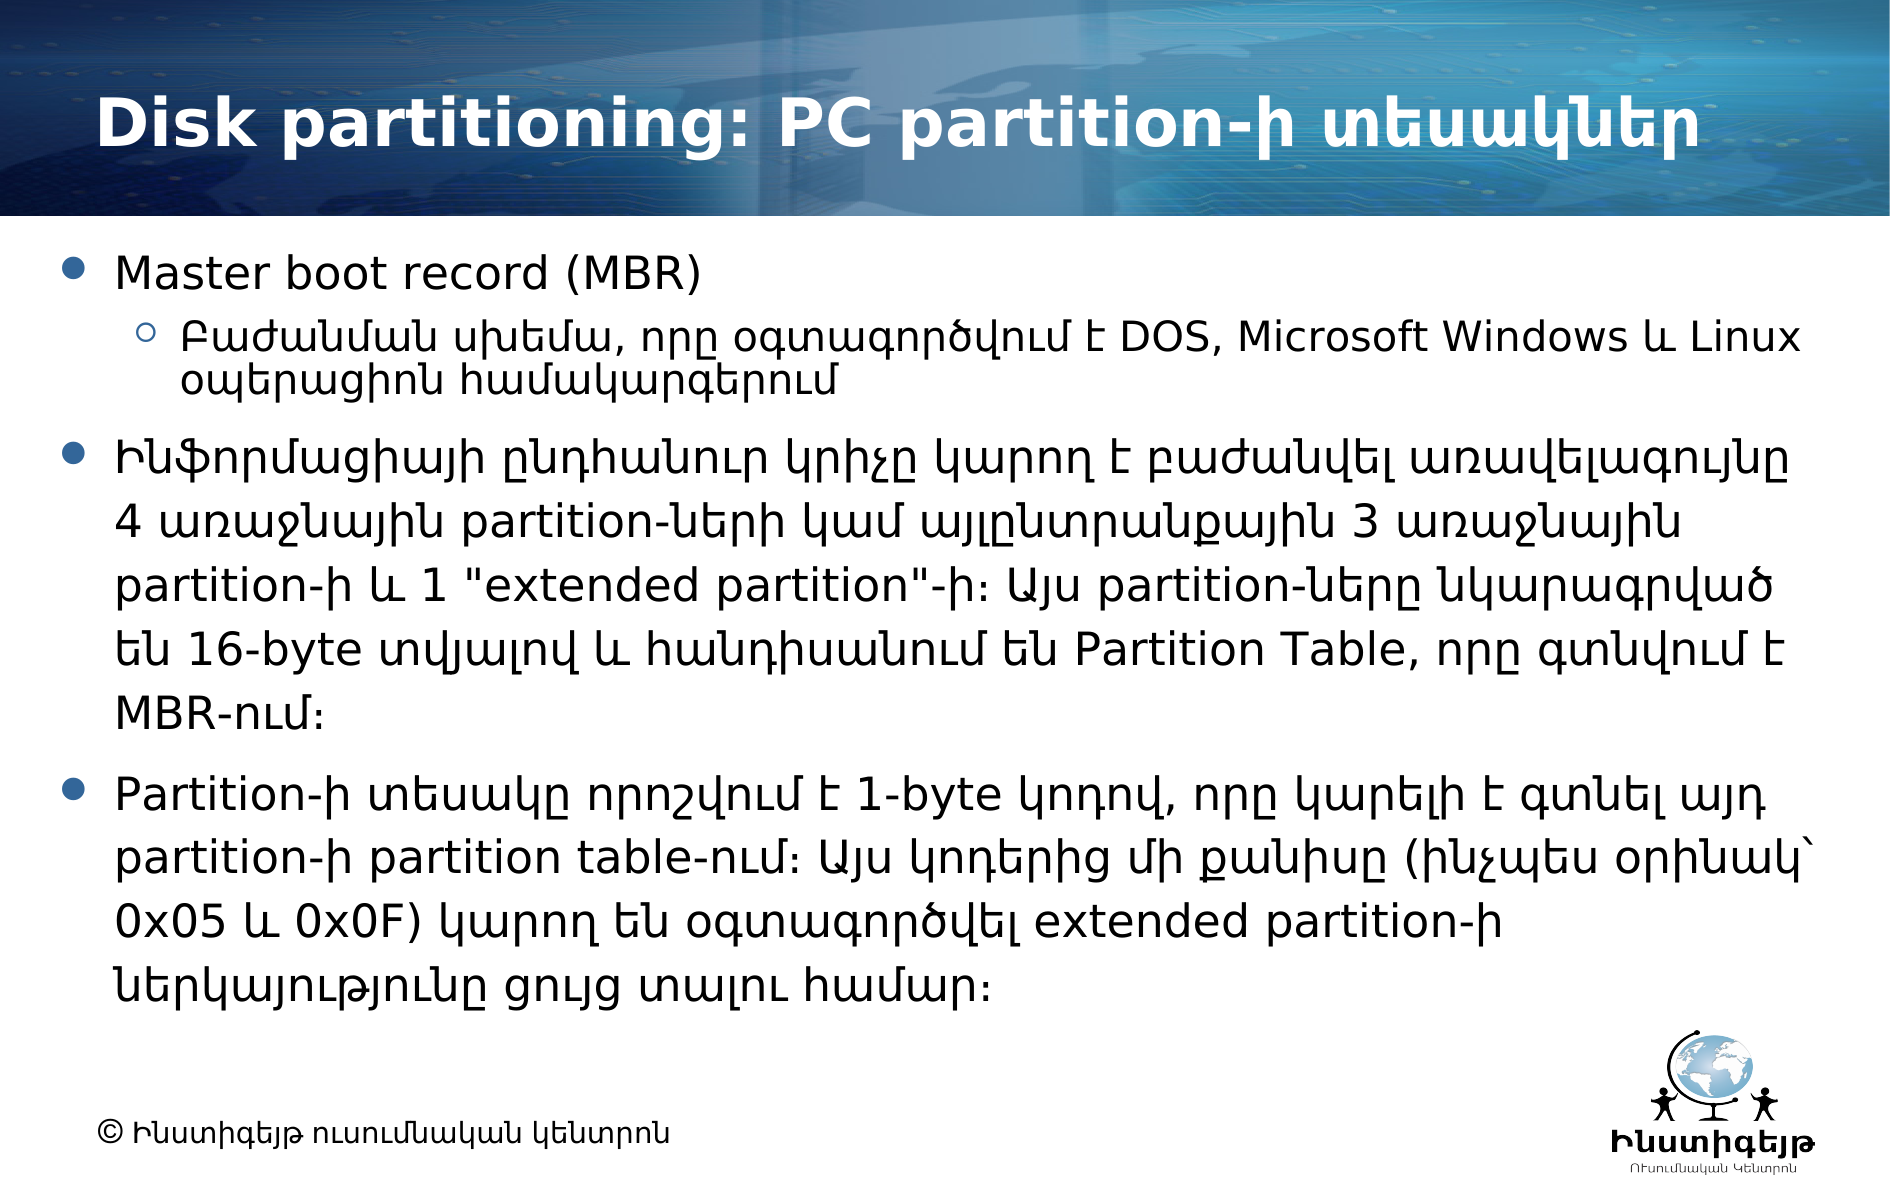

# Disk partitioning: PC partition-ի տեսակներ
Master boot record (MBR)
Բաժանման սխեմա, որը օգտագործվում է DOS, Microsoft Windows և Linux օպերացիոն համակարգերում
Ինֆորմացիայի ընդհանուր կրիչը կարող է բաժանվել առավելագույնը
4 առաջնային partition-ների կամ այլընտրանքային 3 առաջնային partition-ի և 1 "extended partition"-ի։ Այս partition-ները նկարագրված են 16-byte տվյալով և հանդիսանում են Partition Table, որը գտնվում է MBR-ում։
Partition-ի տեսակը որոշվում է 1-byte կոդով, որը կարելի է գտնել այդ partition-ի partition table-ում։ Այս կոդերից մի քանիսը (ինչպես օրինակ՝ 0x05 և 0x0F) կարող են օգտագործվել extended partition-ի ներկայությունը ցույց տալու համար։